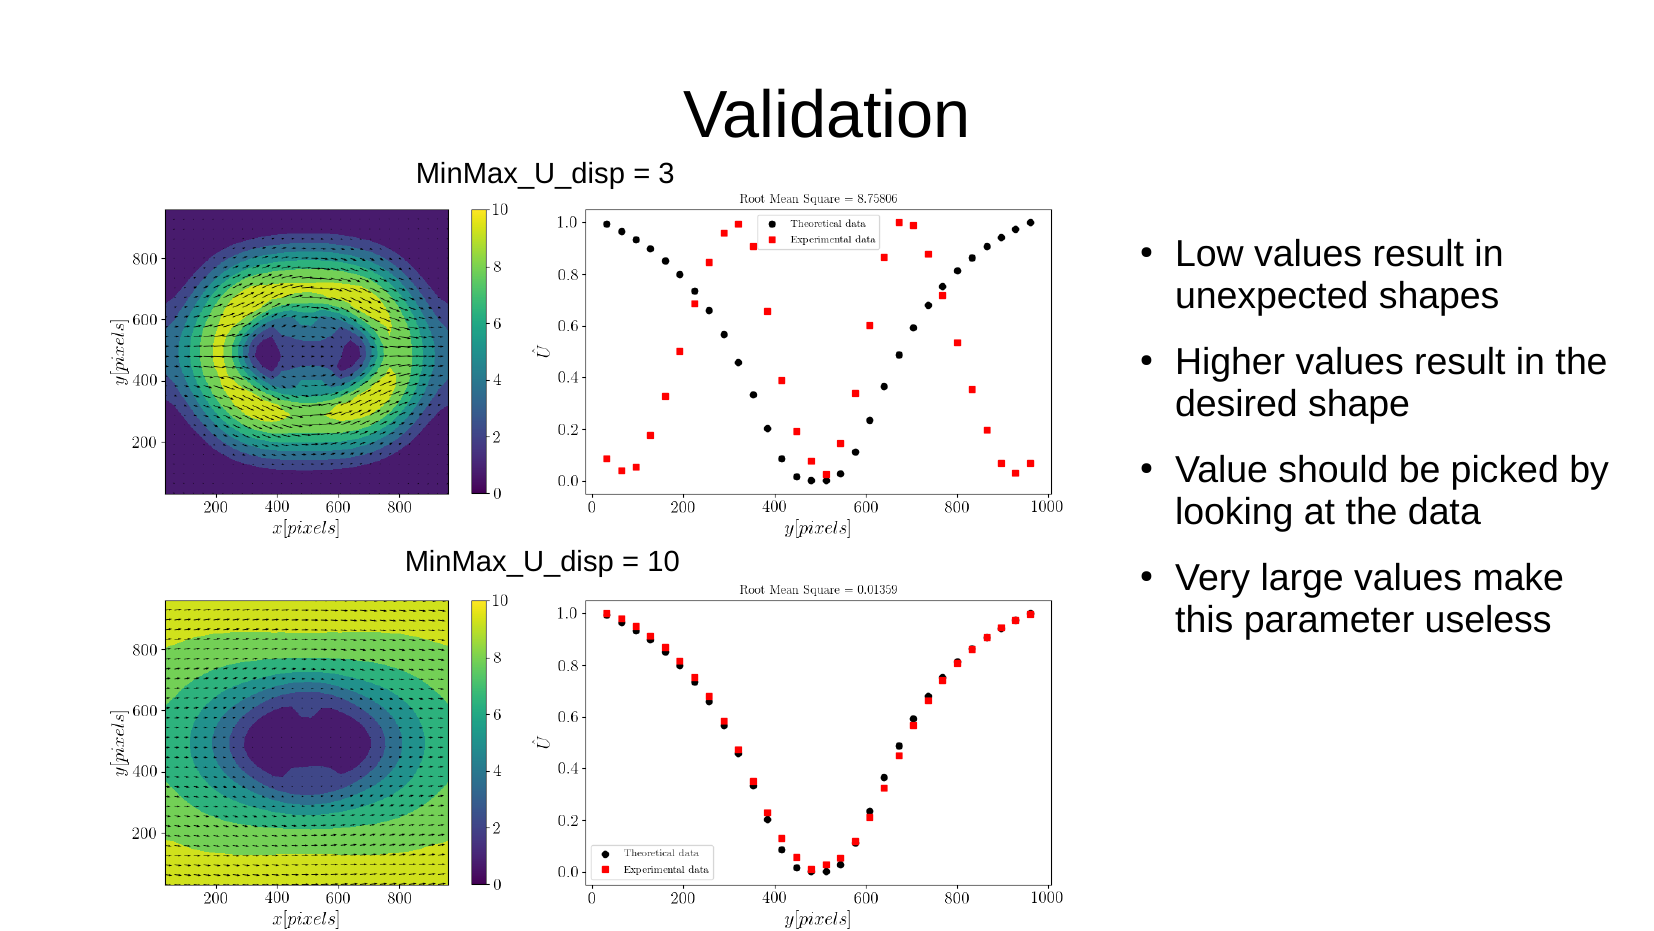

# Validation
MinMax_U_disp = 3
Low values result in
unexpected shapes
Higher values result in the
desired shape
Value should be picked by
looking at the data
Very large values make
this parameter useless
MinMax_U_disp = 10